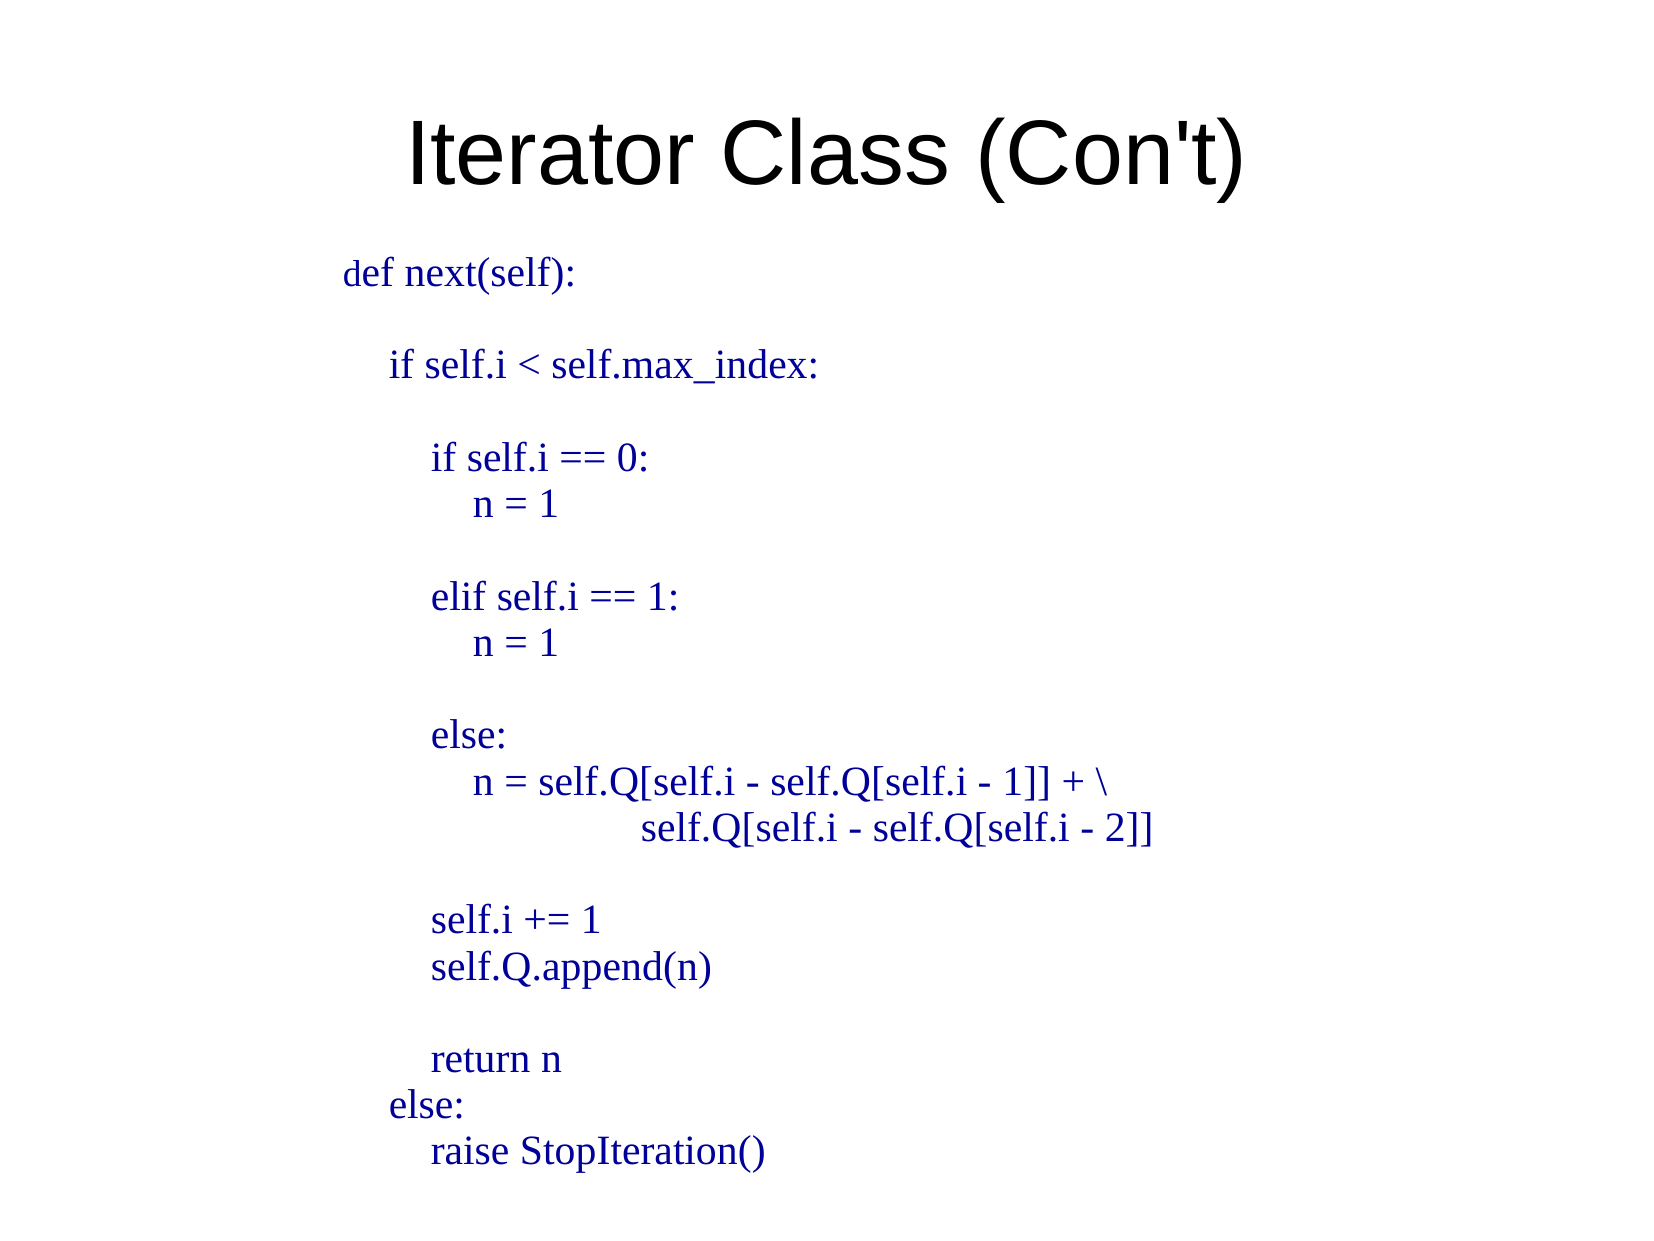

# Iterator Class (Con't)
 def next(self):
 if self.i < self.max_index:
 if self.i == 0:
 n = 1
 elif self.i == 1:
 n = 1
 else:
 n = self.Q[self.i - self.Q[self.i - 1]] + \
 self.Q[self.i - self.Q[self.i - 2]]
 self.i += 1
 self.Q.append(n)
 return n
 else:
 raise StopIteration()